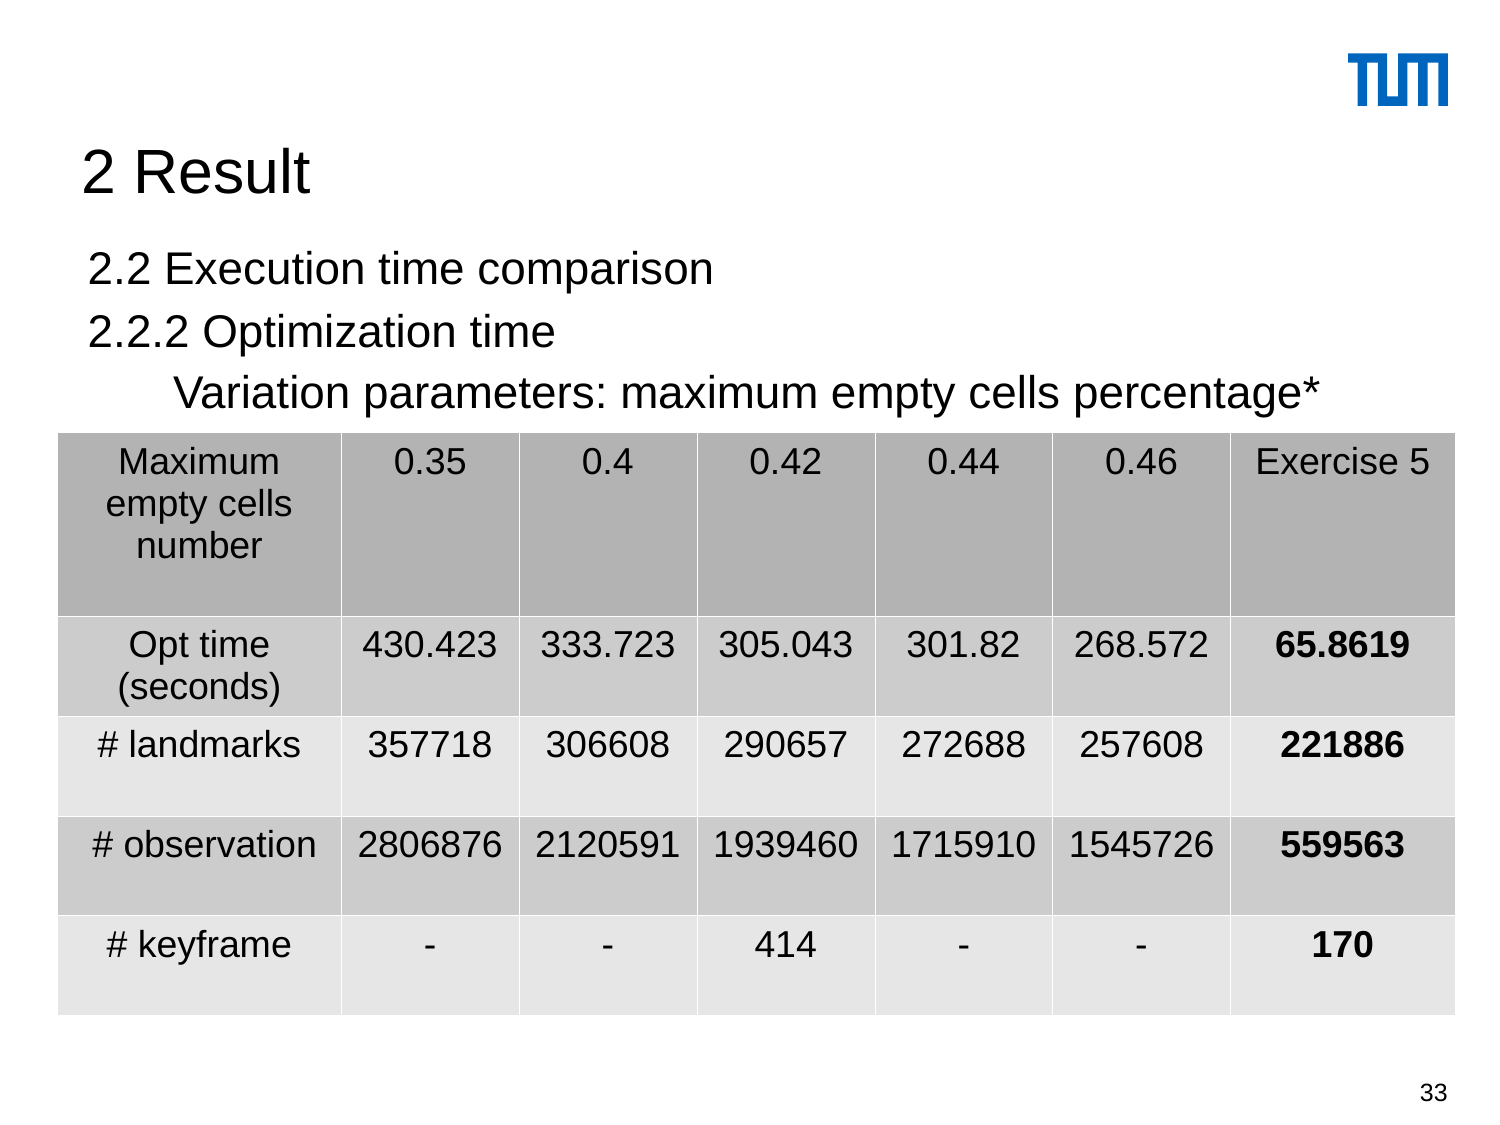

2 Result
# 2.2 Execution time comparison
2.2.2 Optimization time
Variation parameters: maximum empty cells percentage*
| Maximum empty cells number | 0.35 | 0.4 | 0.42 | 0.44 | 0.46 | Exercise 5 |
| --- | --- | --- | --- | --- | --- | --- |
| Opt time (seconds) | 430.423 | 333.723 | 305.043 | 301.82 | 268.572 | 65.8619 |
| # landmarks | 357718 | 306608 | 290657 | 272688 | 257608 | 221886 |
| # observation | 2806876 | 2120591 | 1939460 | 1715910 | 1545726 | 559563 |
| # keyframe | - | - | 414 | - | - | 170 |